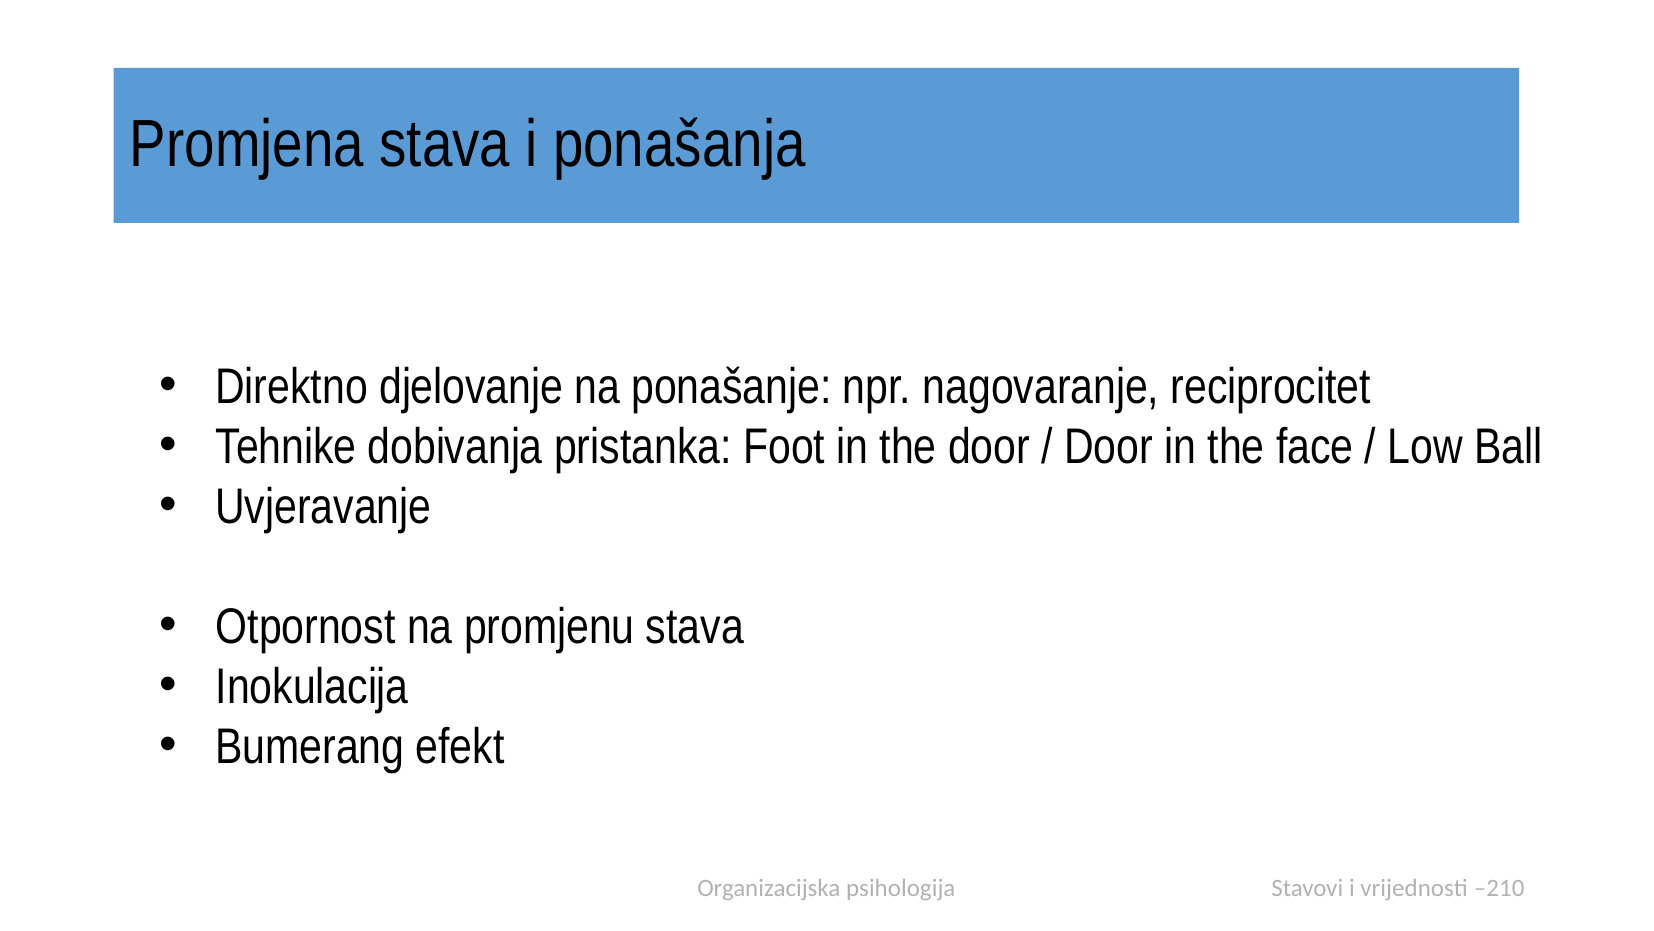

#
	Promjena stava i ponašanja
Direktno djelovanje na ponašanje: npr. nagovaranje, reciprocitet
Tehnike dobivanja pristanka: Foot in the door / Door in the face / Low Ball
Uvjeravanje
Otpornost na promjenu stava
Inokulacija
Bumerang efekt
Organizacijska psihologija
Stavovi i vrijednosti –